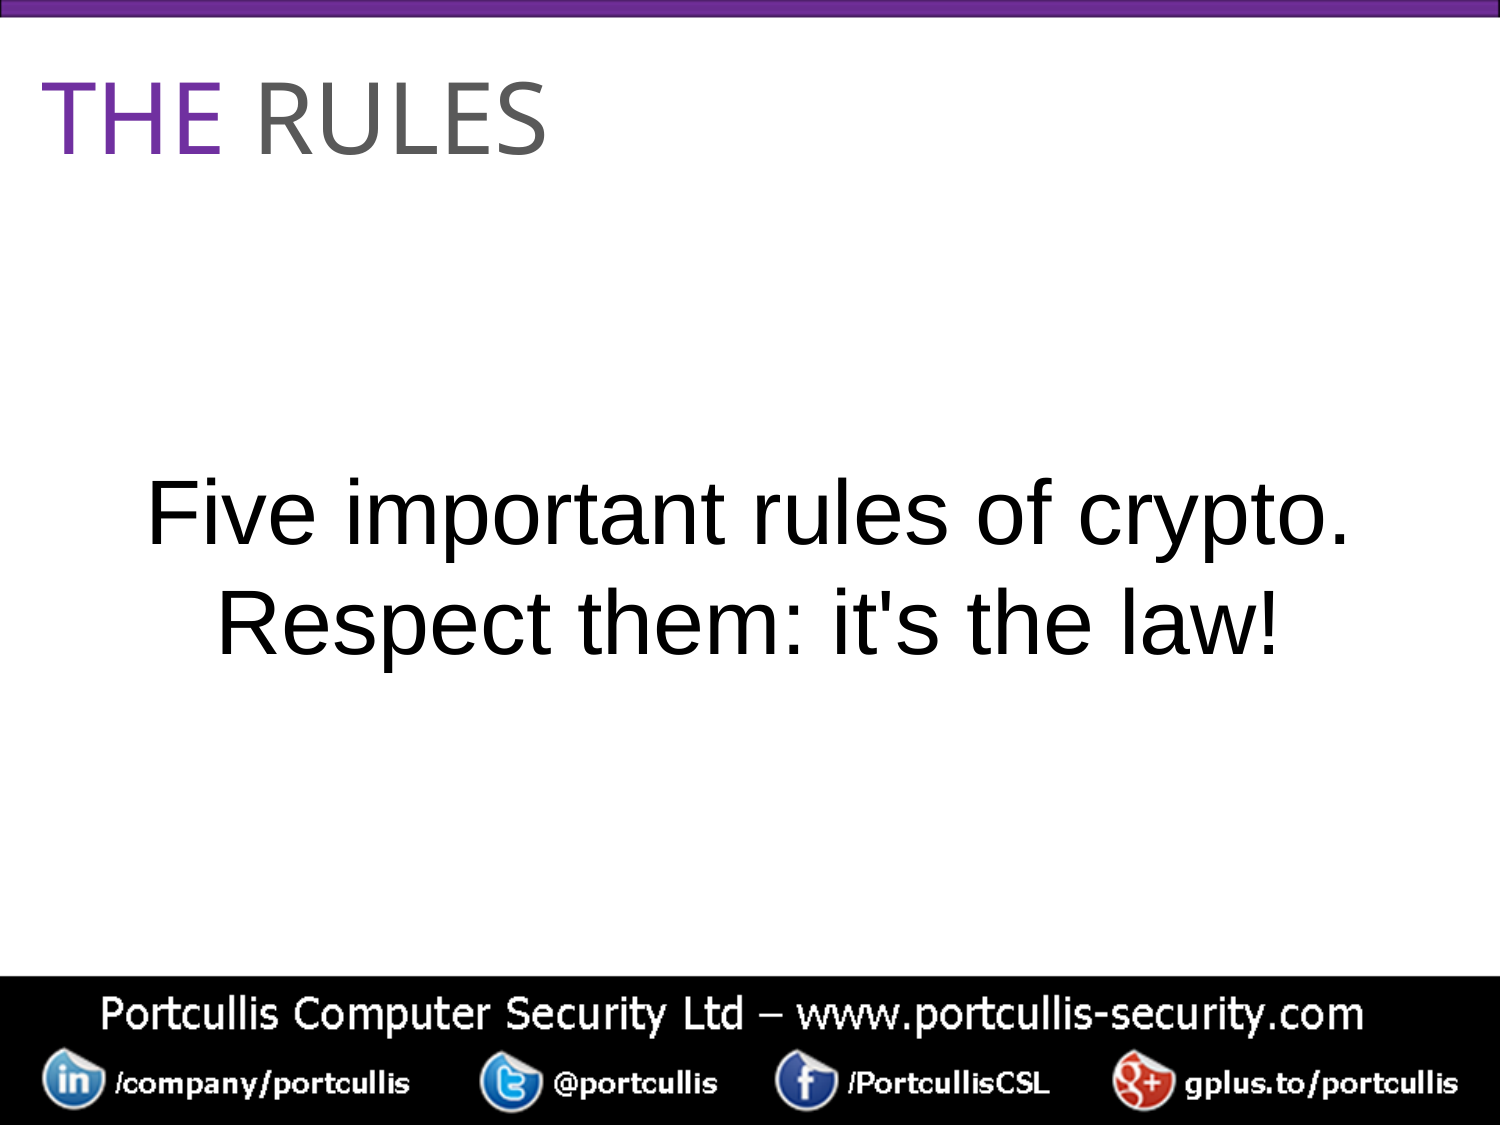

# THE RULES
Five important rules of crypto.
Respect them: it's the law!